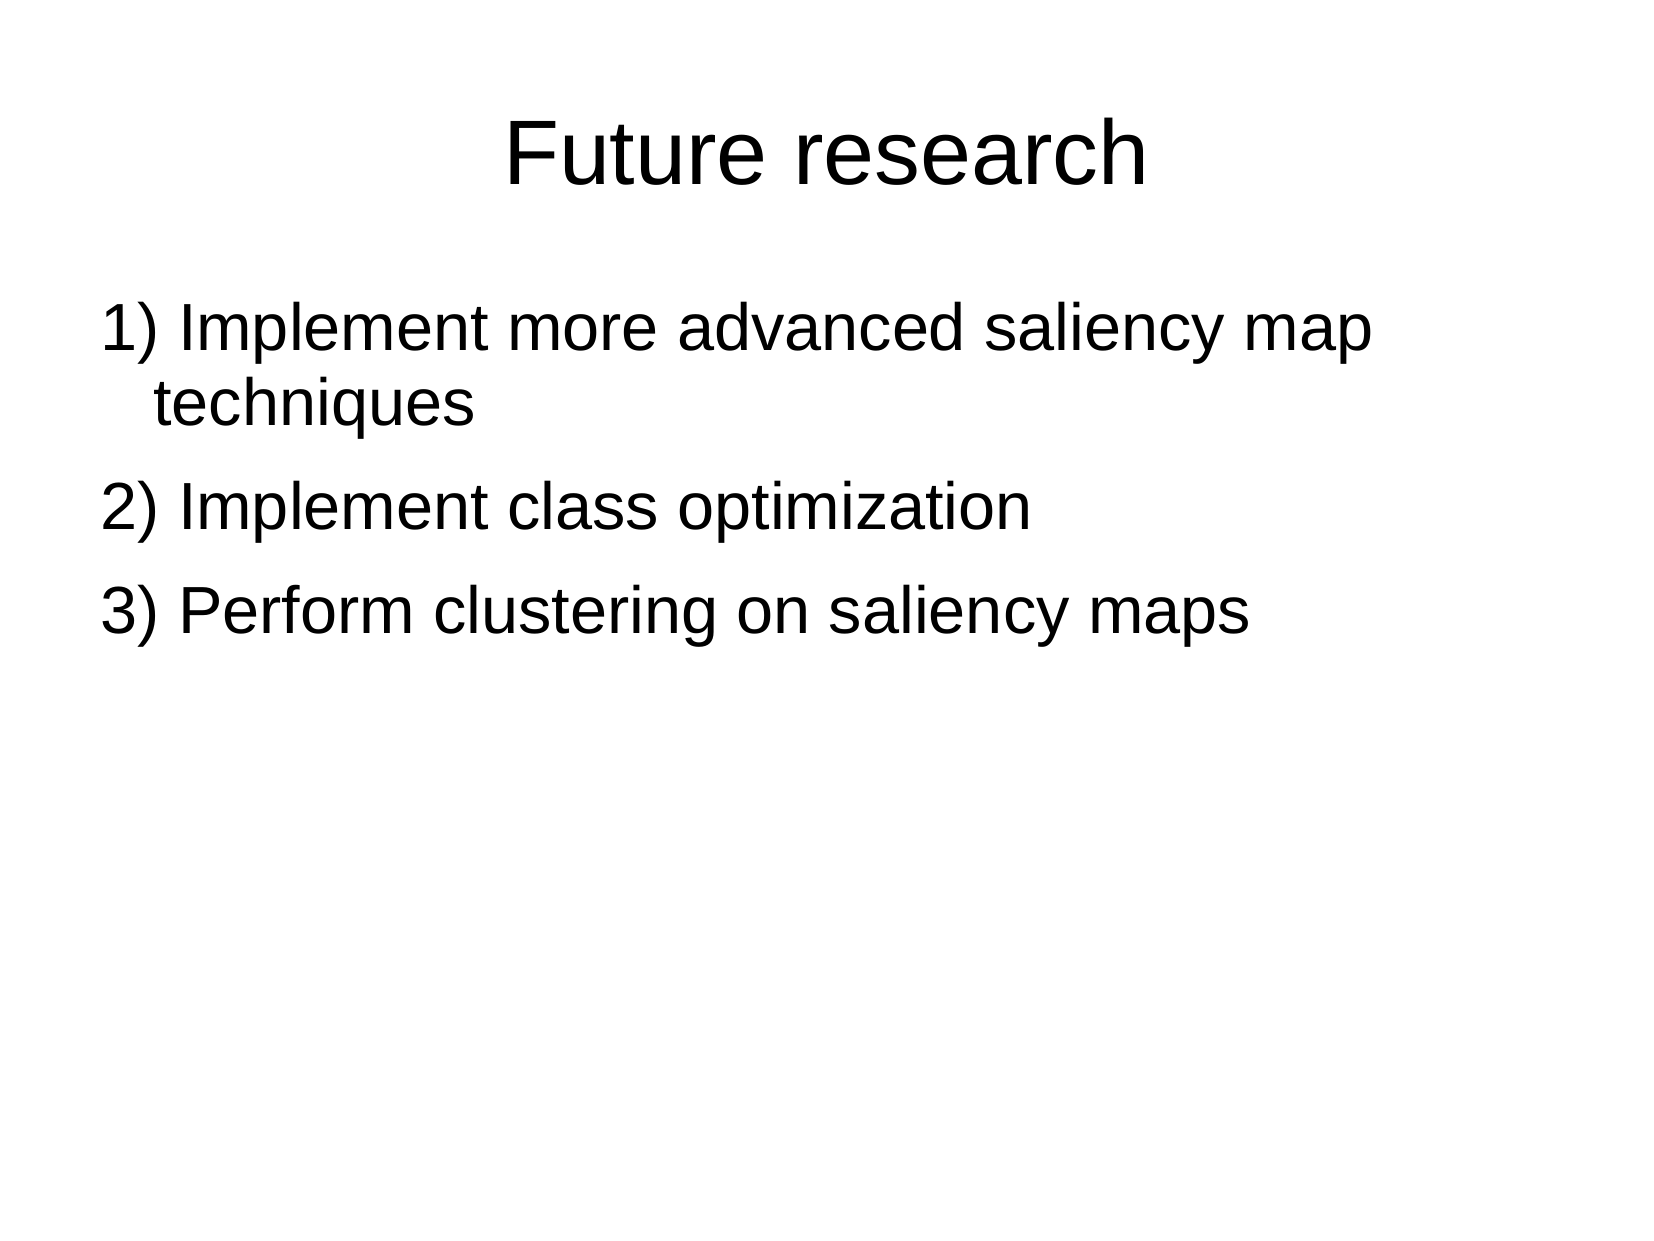

# Future research
 Implement more advanced saliency map techniques
 Implement class optimization
 Perform clustering on saliency maps